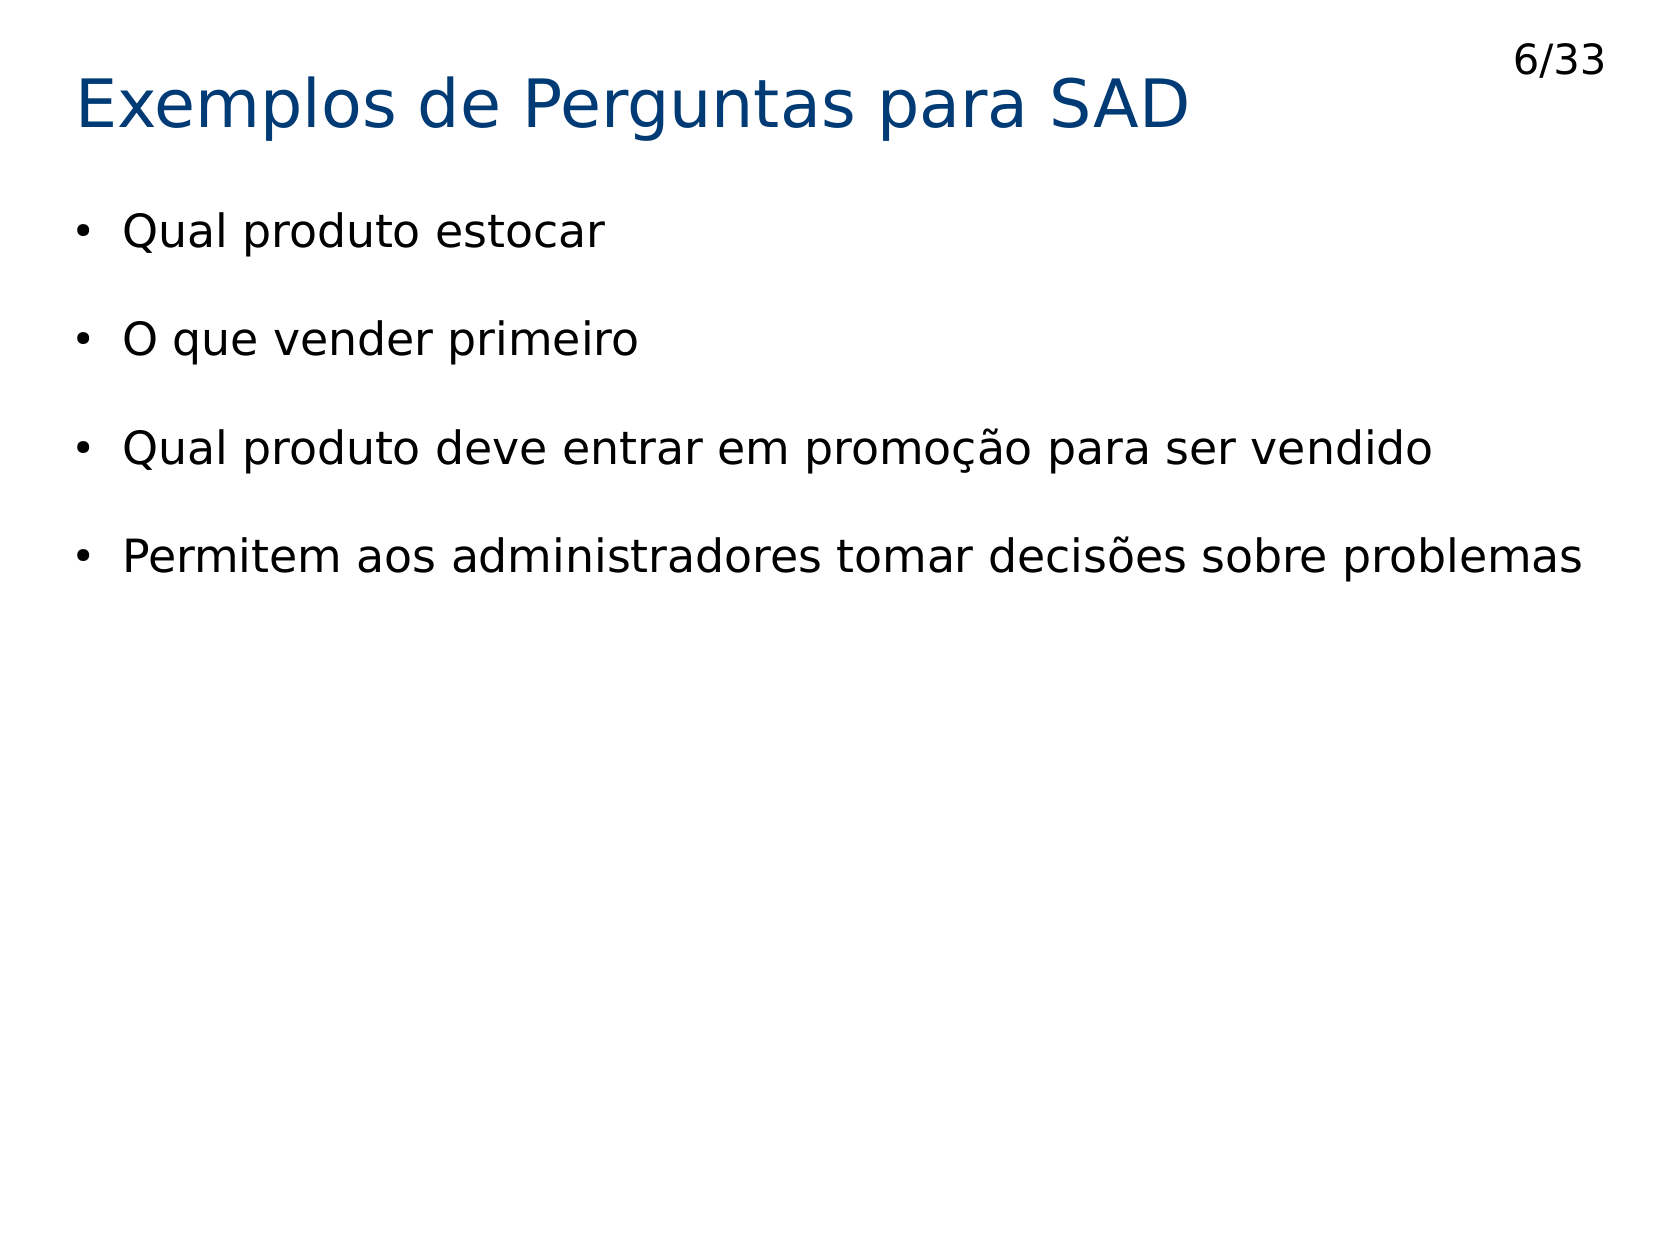

# Exemplos de Perguntas para SAD
6
Qual produto estocar
O que vender primeiro
Qual produto deve entrar em promoção para ser vendido
Permitem aos administradores tomar decisões sobre problemas